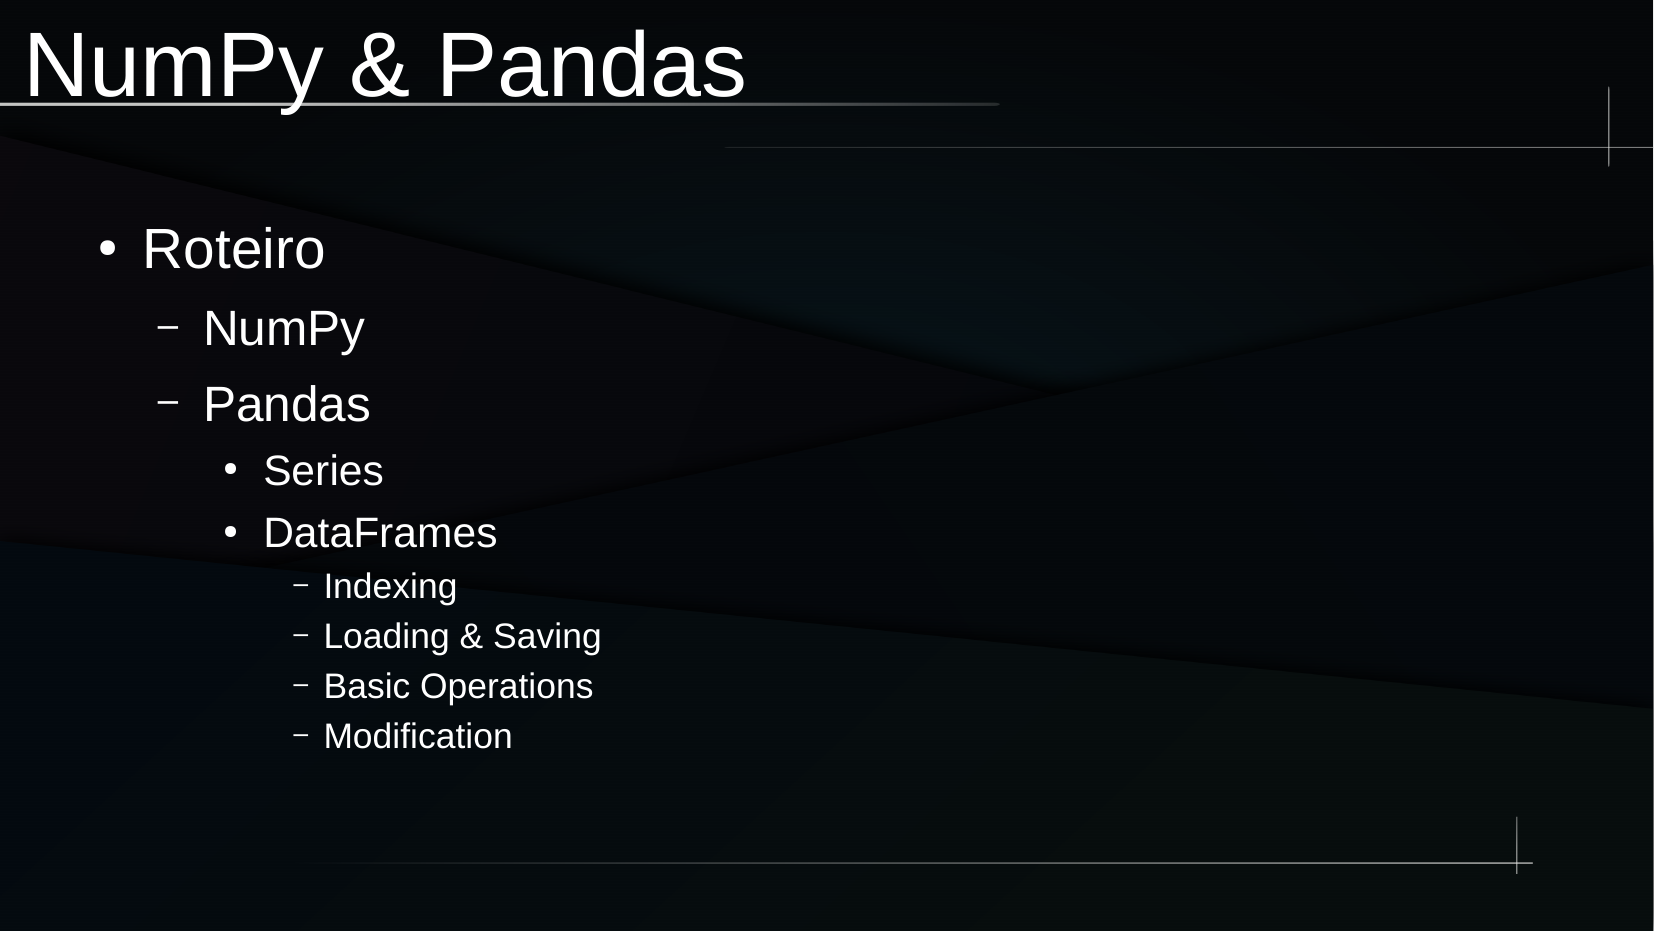

# NumPy & Pandas
Roteiro
NumPy
Pandas
Series
DataFrames
Indexing
Loading & Saving
Basic Operations
Modification